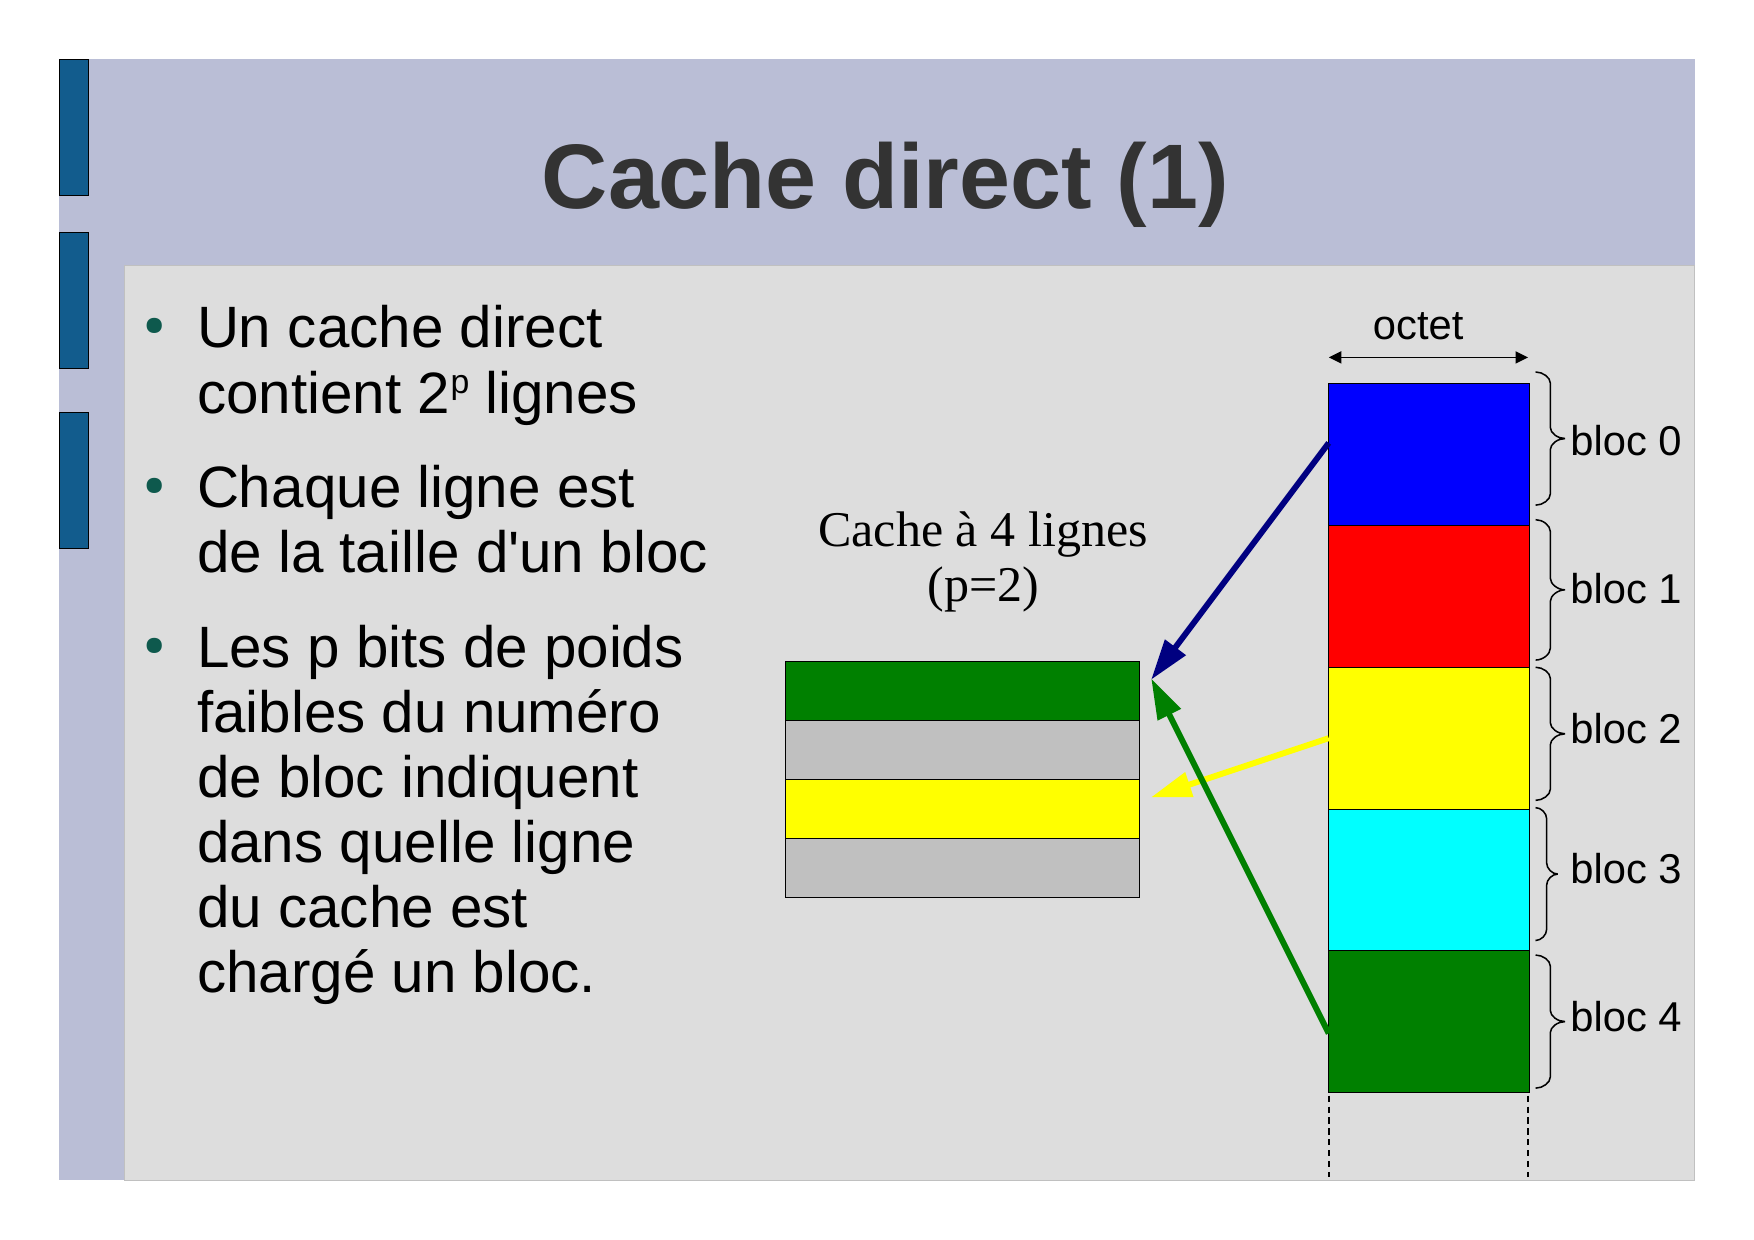

# Cache direct (1)
octet
Un cache direct contient 2p lignes
Chaque ligne est de la taille d'un bloc
Les p bits de poids faibles du numéro de bloc indiquent dans quelle ligne du cache est chargé un bloc.
bloc 0
Cache à 4 lignes
(p=2)
bloc 1
bloc 2
bloc 3
bloc 4